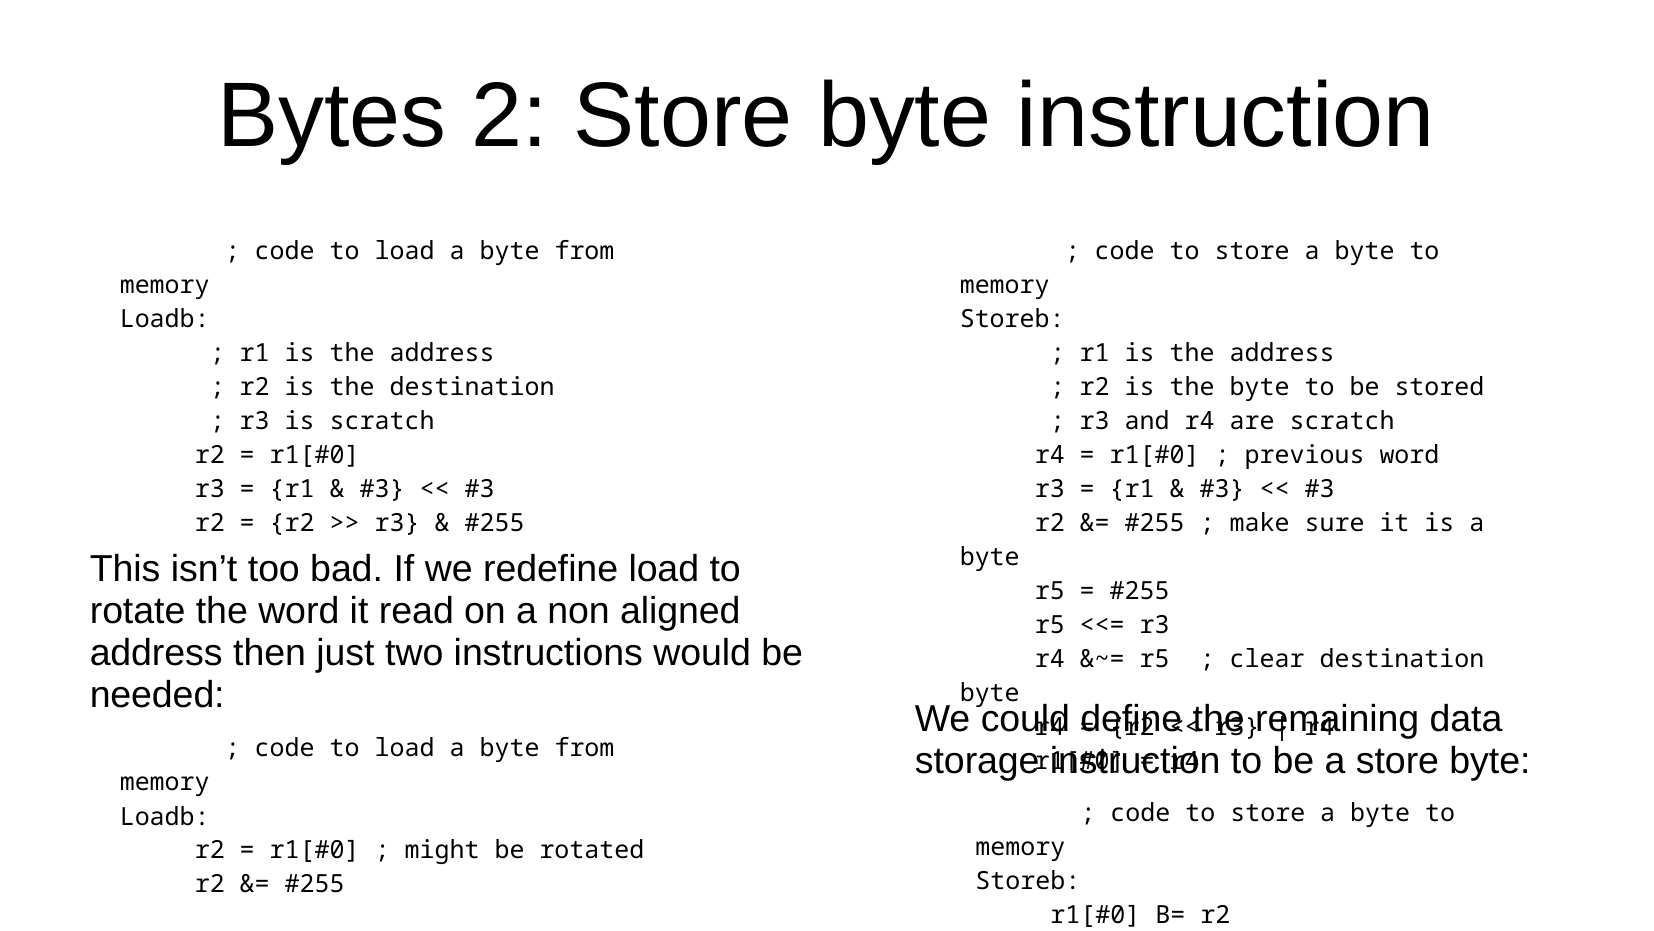

# Bytes 2: Store byte instruction
 ; code to load a byte from memory
Loadb:
	 ; r1 is the address
	 ; r2 is the destination
	 ; r3 is scratch
	r2 = r1[#0]
	r3 = {r1 & #3} << #3
	r2 = {r2 >> r3} & #255
 ; code to store a byte to memory
Storeb:
	 ; r1 is the address
	 ; r2 is the byte to be stored
	 ; r3 and r4 are scratch
	r4 = r1[#0] ; previous word
	r3 = {r1 & #3} << #3
	r2 &= #255 ; make sure it is a byte
	r5 = #255
	r5 <<= r3
	r4 &~= r5 ; clear destination byte
	r4 = {r2 << r3} | r4
	r1[#0] = r4
This isn’t too bad. If we redefine load to rotate the word it read on a non aligned address then just two instructions would be needed:
We could define the remaining data storage instruction to be a store byte:
 ; code to load a byte from memory
Loadb:
	r2 = r1[#0] ; might be rotated
	r2 &= #255
 ; code to store a byte to memory
Storeb:
	r1[#0] B= r2